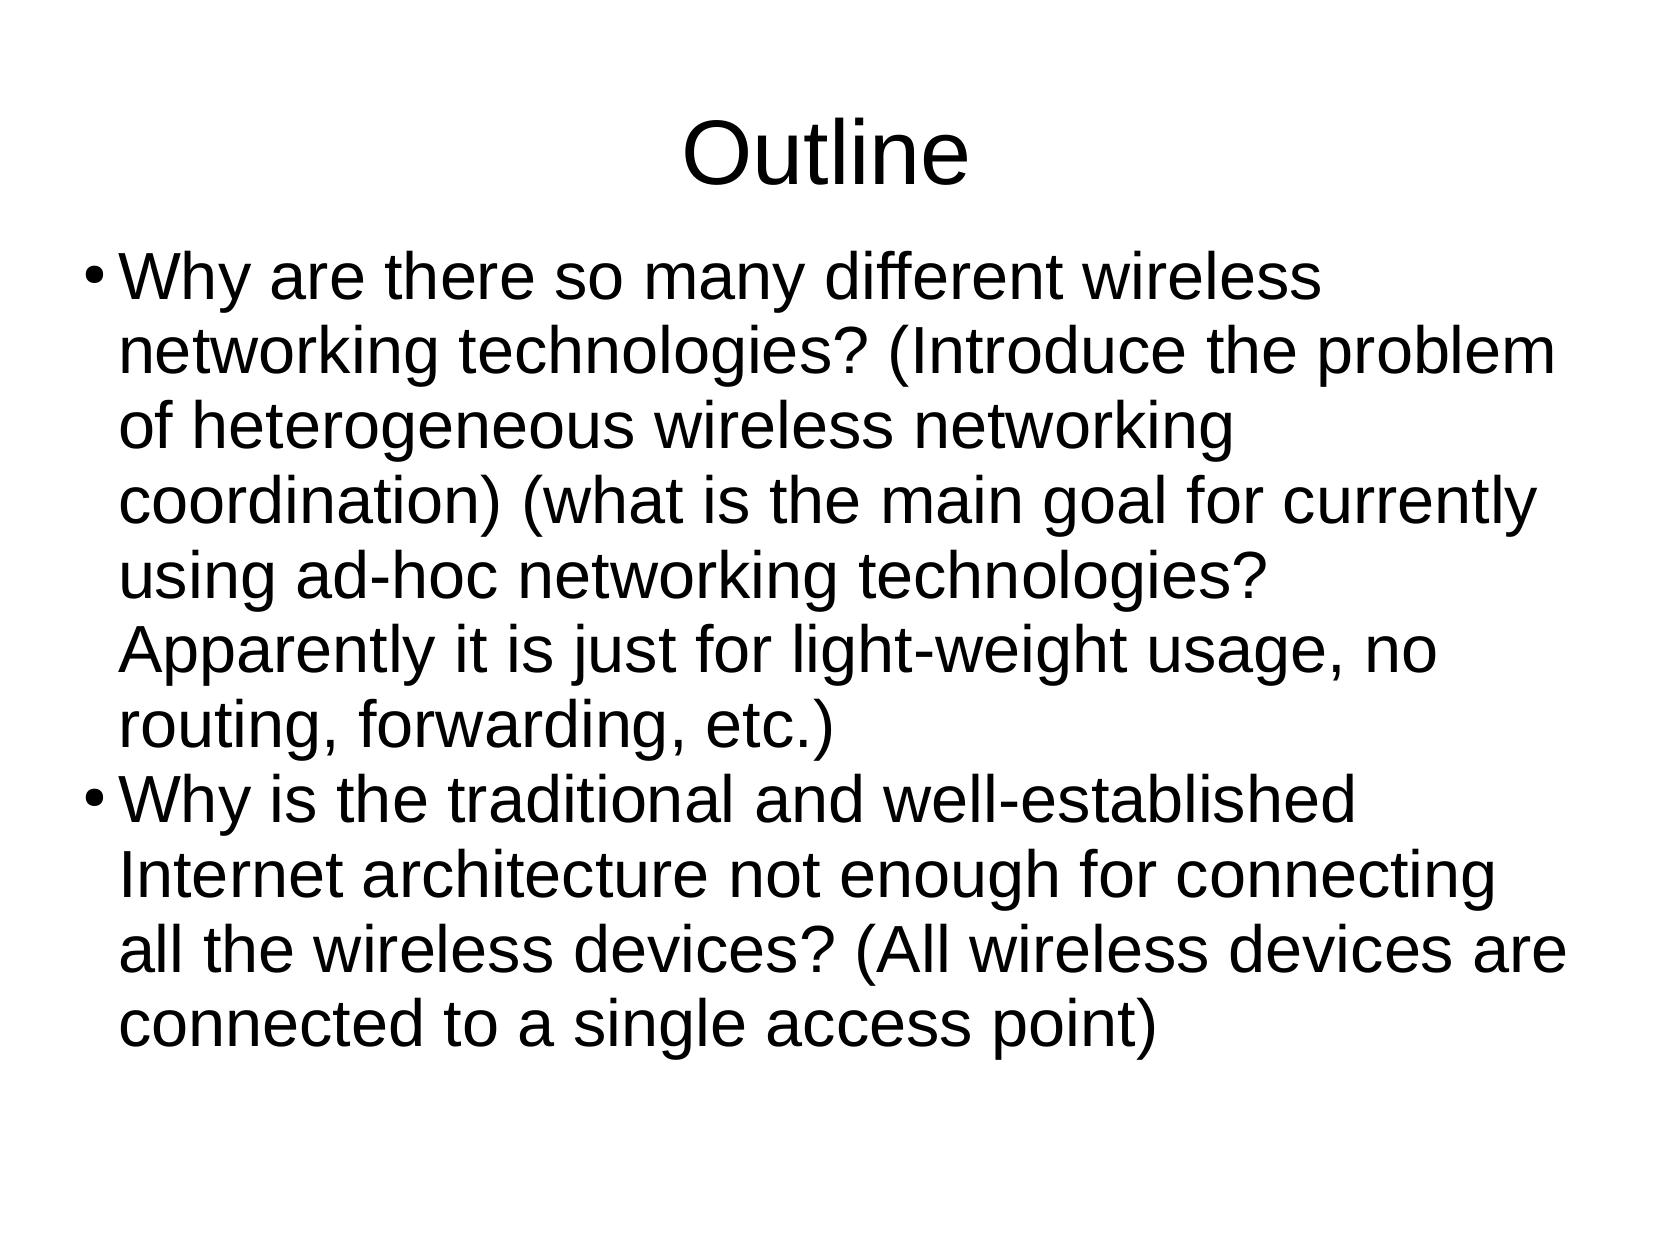

# Outline
Why are there so many different wireless networking technologies? (Introduce the problem of heterogeneous wireless networking coordination) (what is the main goal for currently using ad-hoc networking technologies? Apparently it is just for light-weight usage, no routing, forwarding, etc.)
Why is the traditional and well-established Internet architecture not enough for connecting all the wireless devices? (All wireless devices are connected to a single access point)